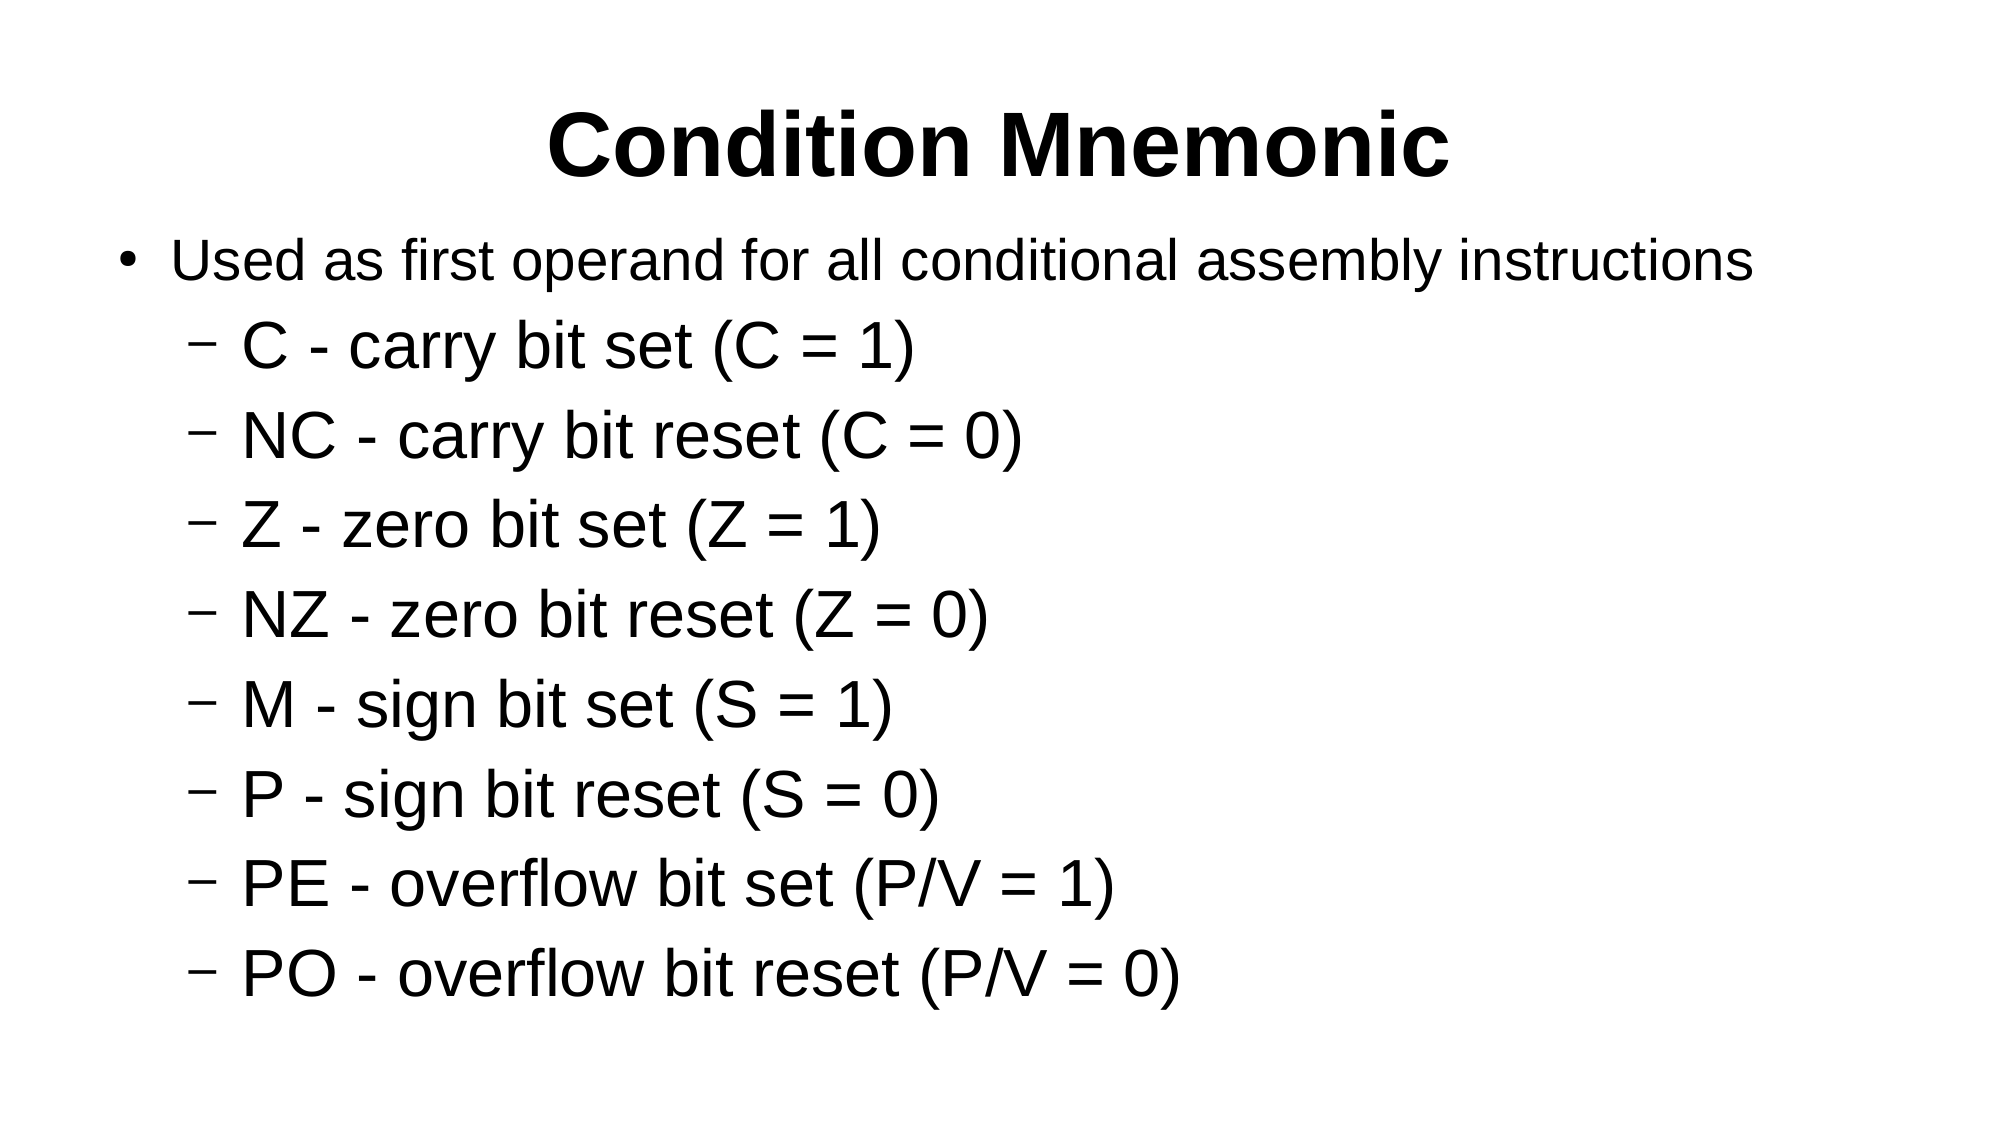

# Condition Mnemonic
Used as first operand for all conditional assembly instructions
C - carry bit set (C = 1)
NC - carry bit reset (C = 0)
Z - zero bit set (Z = 1)
NZ - zero bit reset (Z = 0)
M - sign bit set (S = 1)
P - sign bit reset (S = 0)
PE - overflow bit set (P/V = 1)
PO - overflow bit reset (P/V = 0)